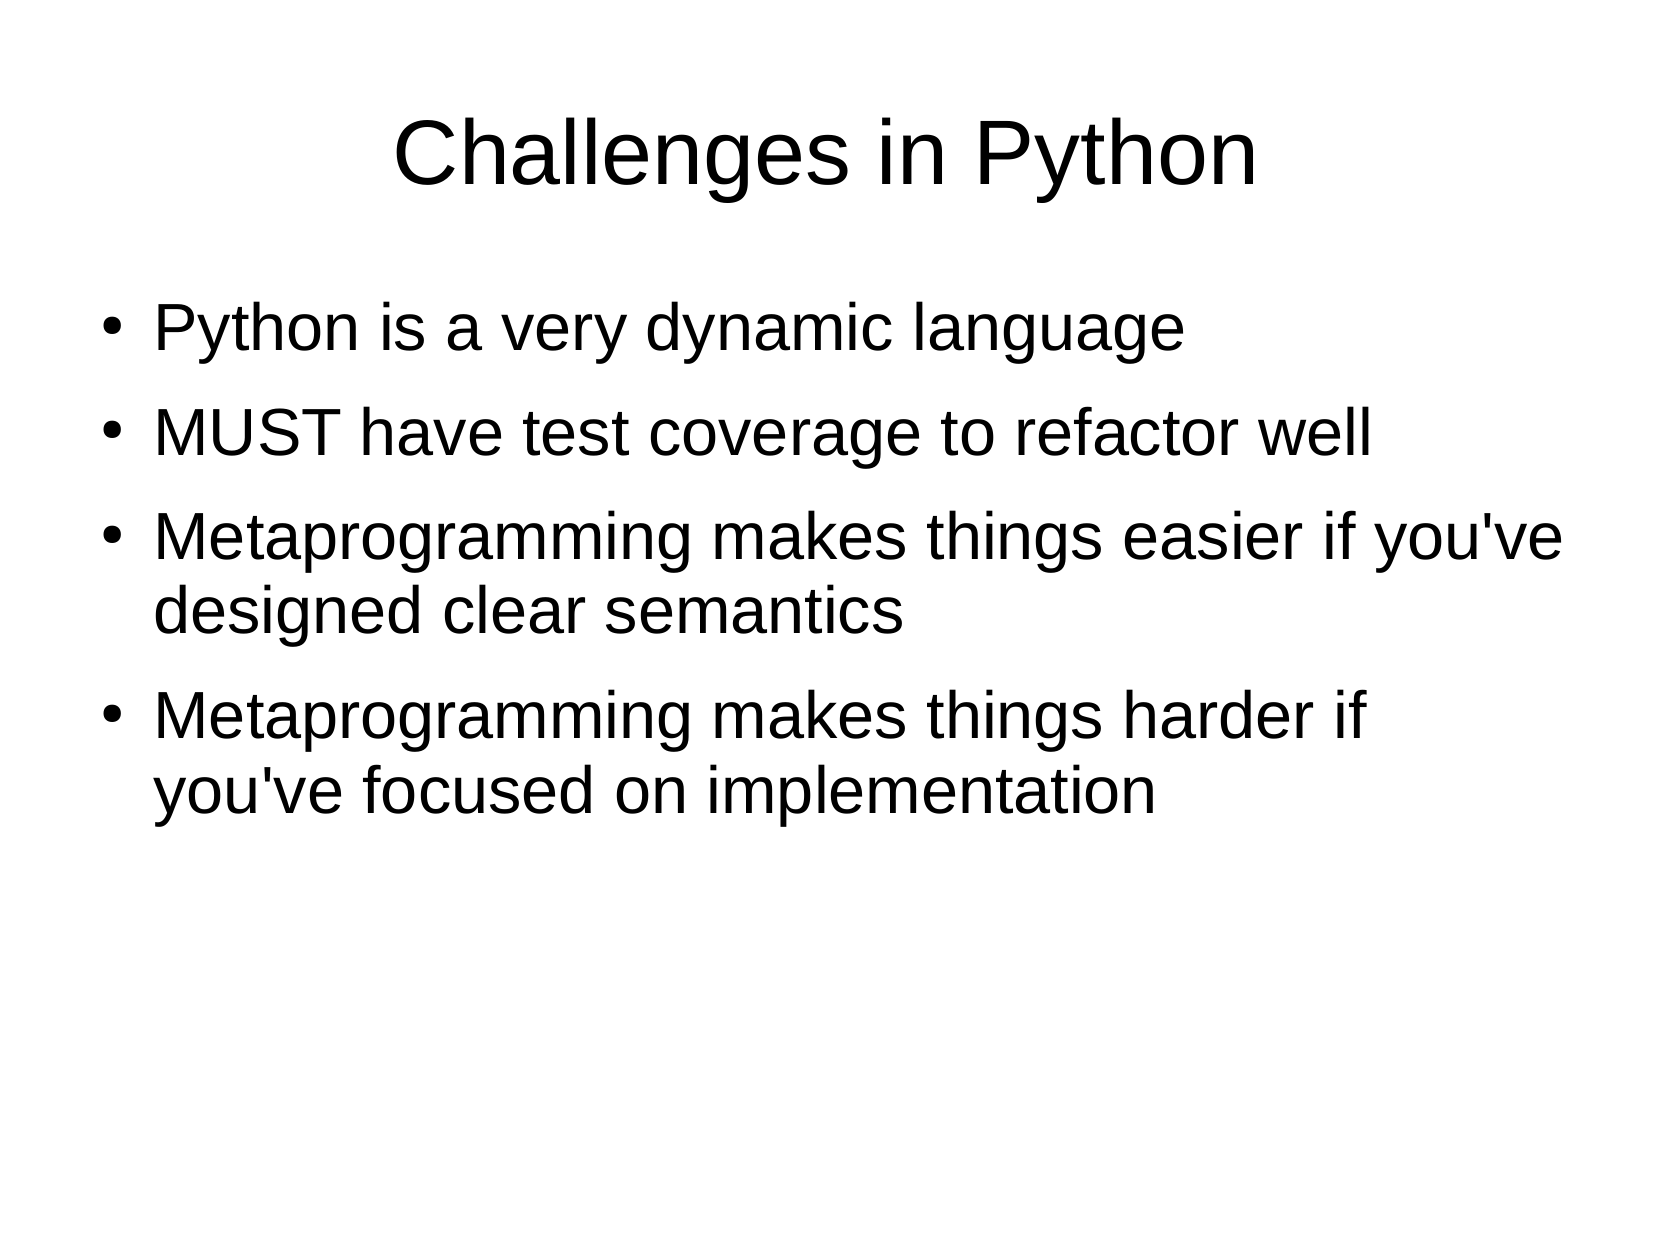

# Challenges in Python
Python is a very dynamic language
MUST have test coverage to refactor well
Metaprogramming makes things easier if you've designed clear semantics
Metaprogramming makes things harder if you've focused on implementation